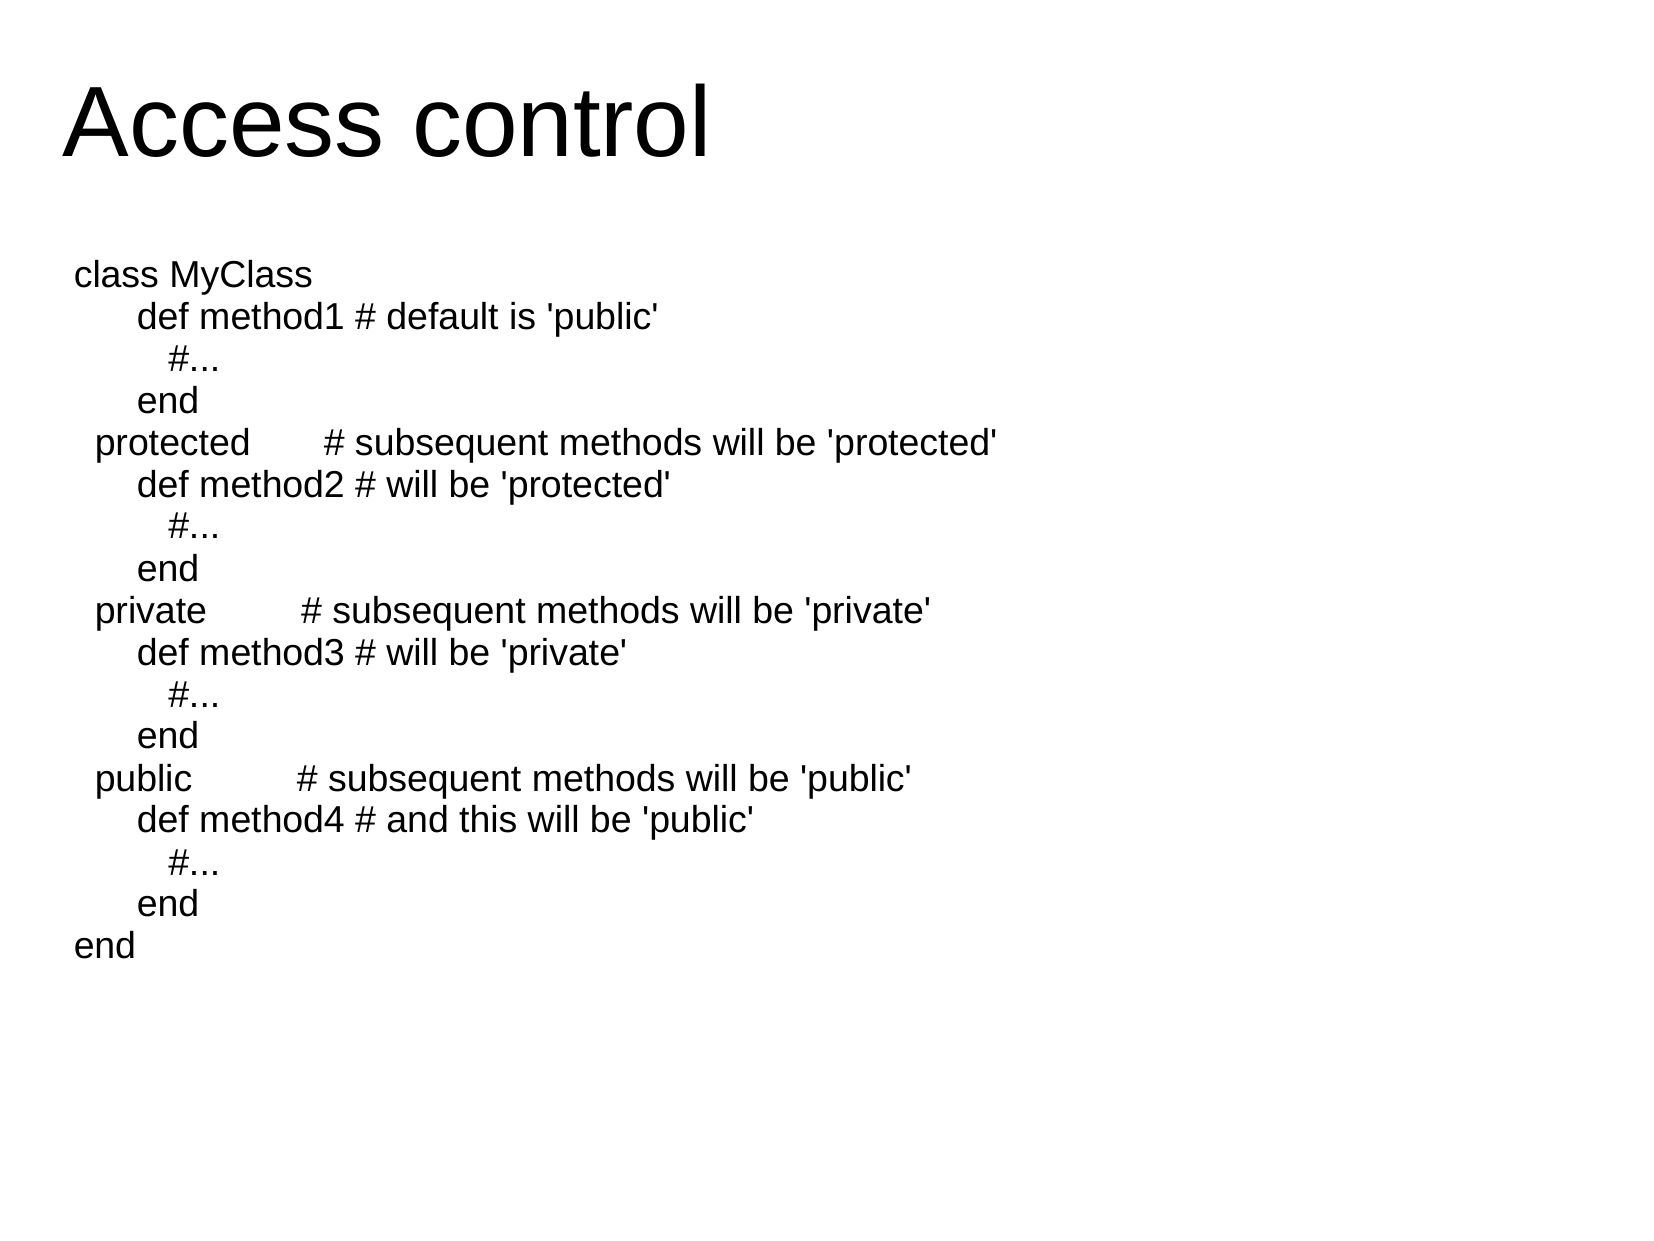

Access control
class MyClass
 def method1 # default is 'public'
 #...
 end
 protected # subsequent methods will be 'protected'
 def method2 # will be 'protected'
 #...
 end
 private # subsequent methods will be 'private'
 def method3 # will be 'private'
 #...
 end
 public # subsequent methods will be 'public'
 def method4 # and this will be 'public'
 #...
 end
end